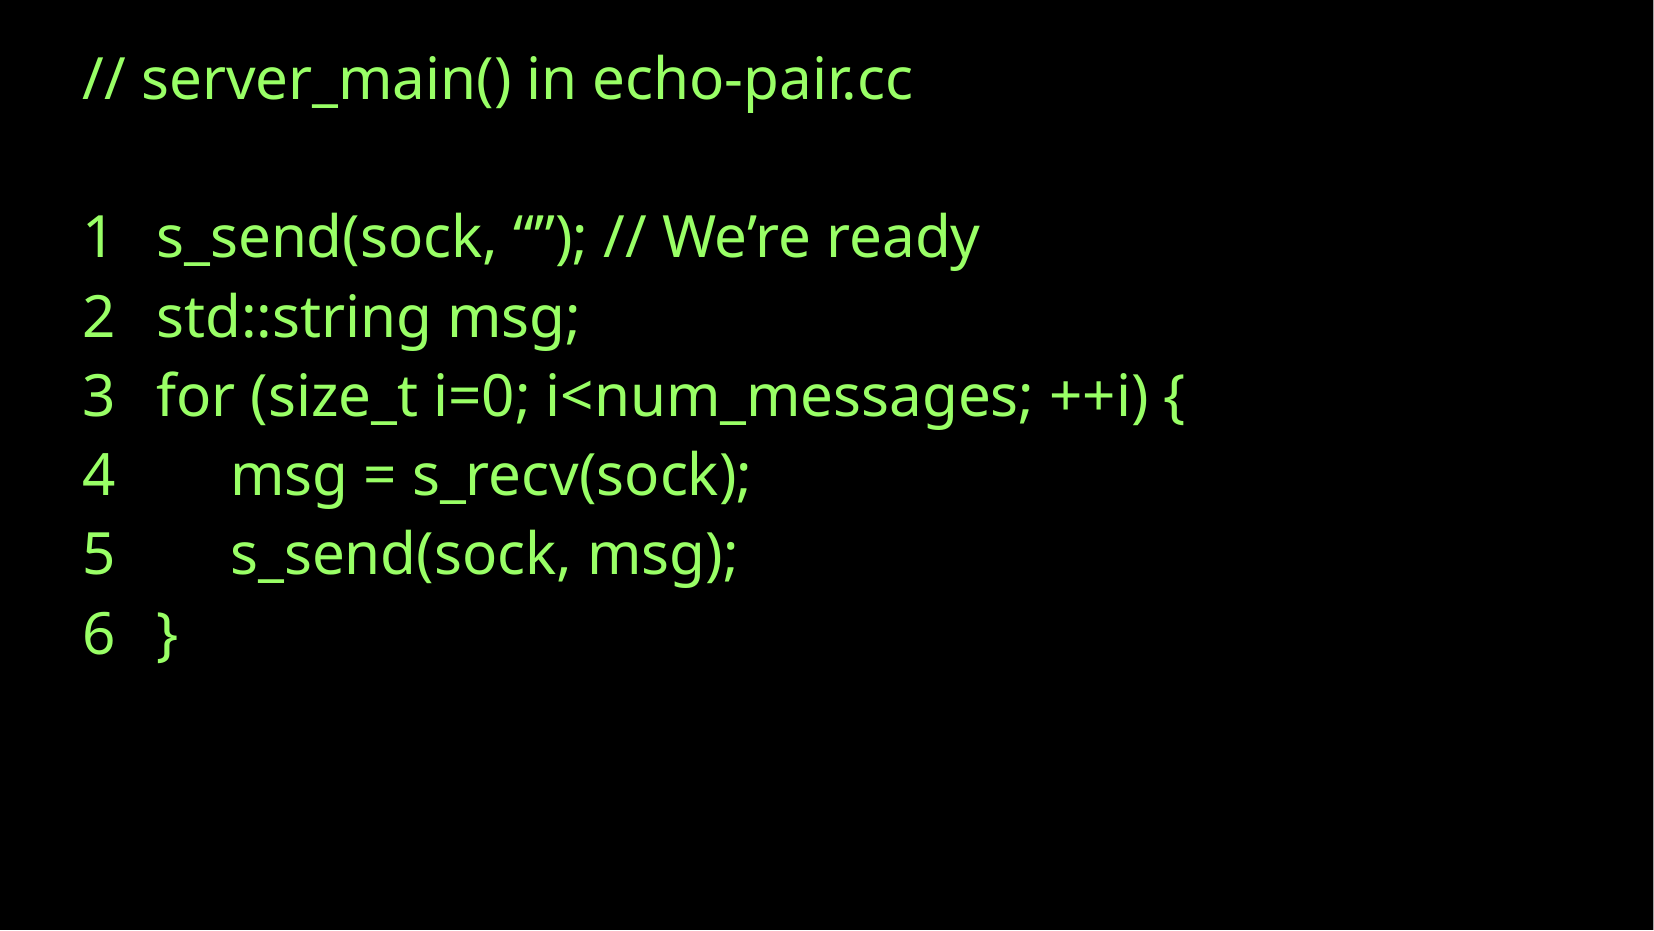

# // server_main() in echo-pair.cc
1	s_send(sock, “”); // We’re ready
2	std::string msg;
3	for (size_t i=0; i<num_messages; ++i) {
4		msg = s_recv(sock);
5		s_send(sock, msg);
6	}